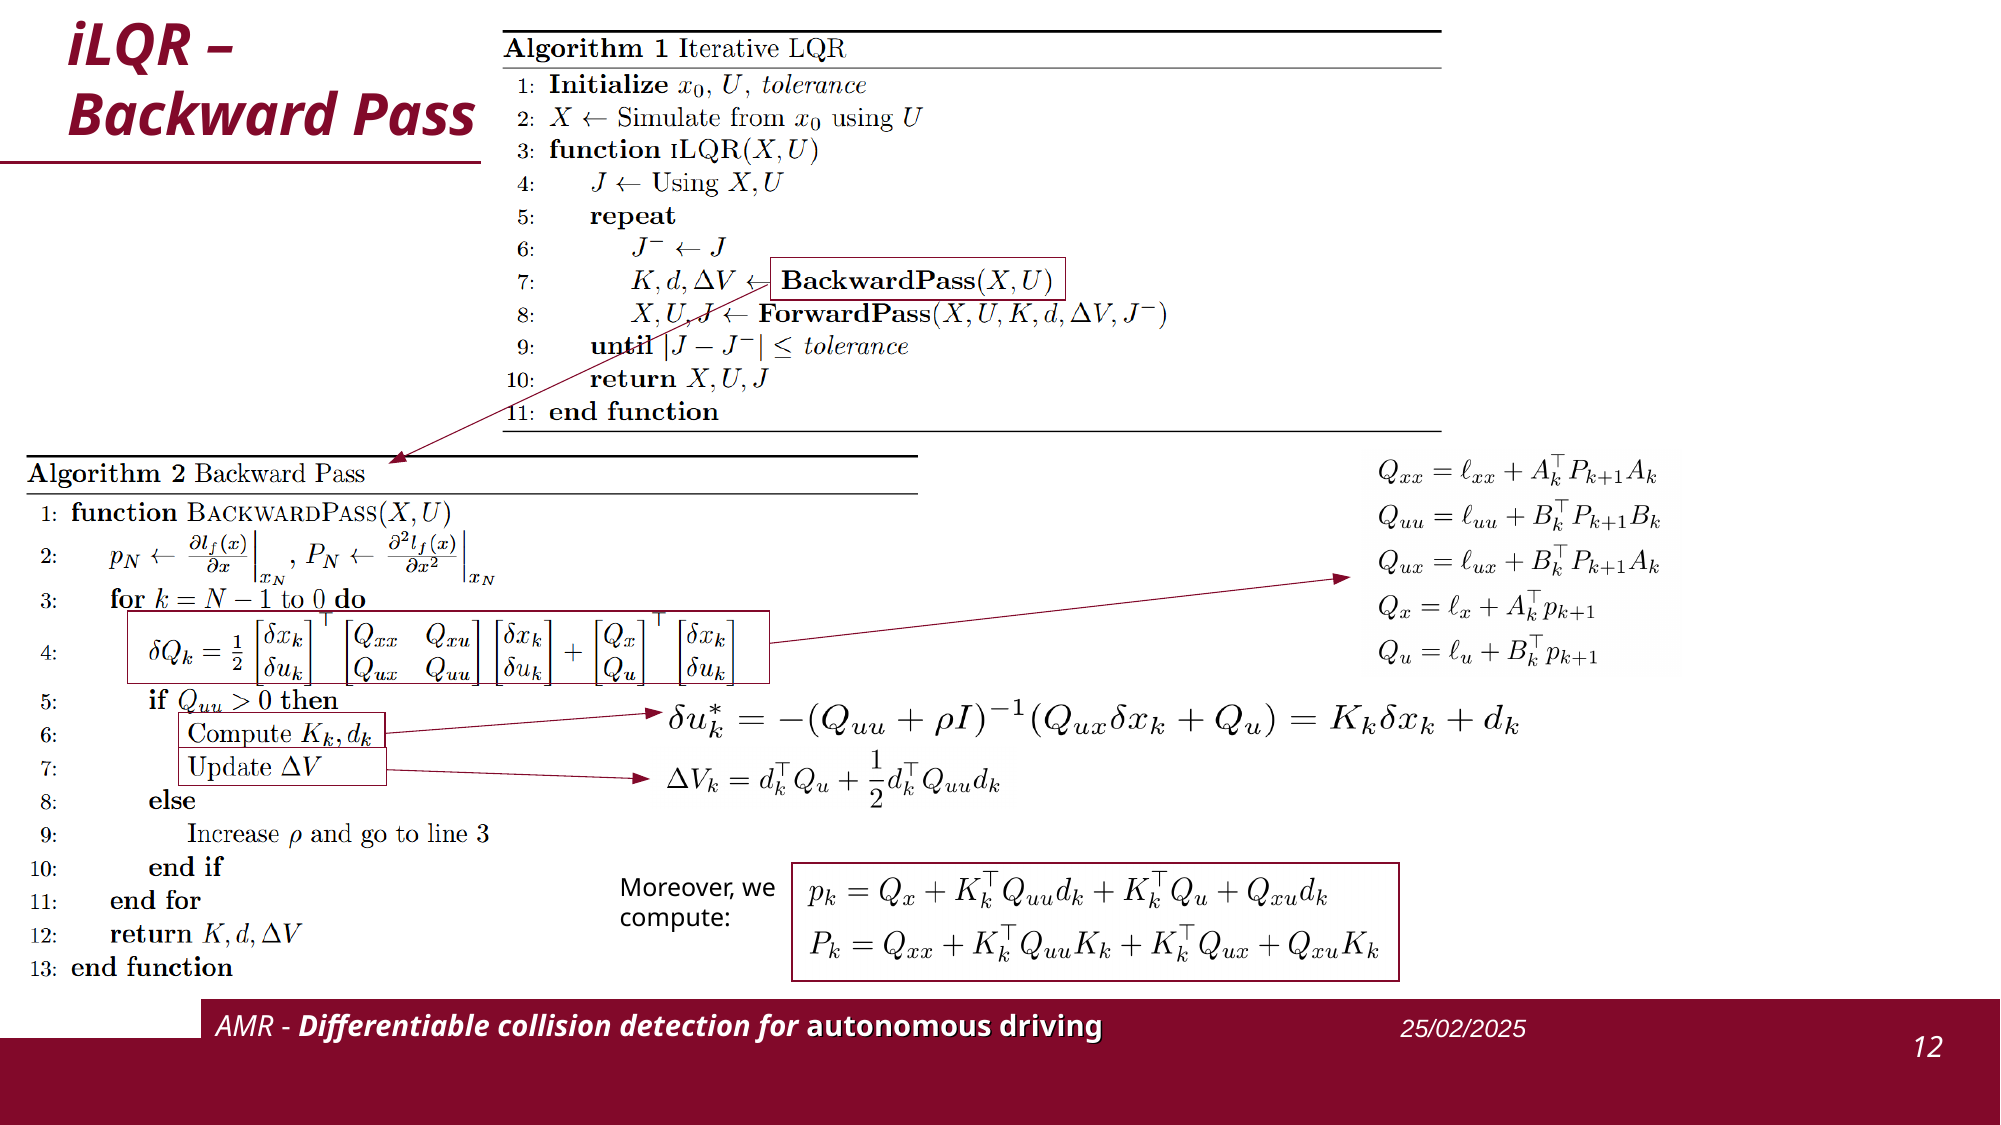

iLQR – Backward Pass
Moreover, we compute:
AMR - Differentiable collision detection for autonomous driving
25/02/2025